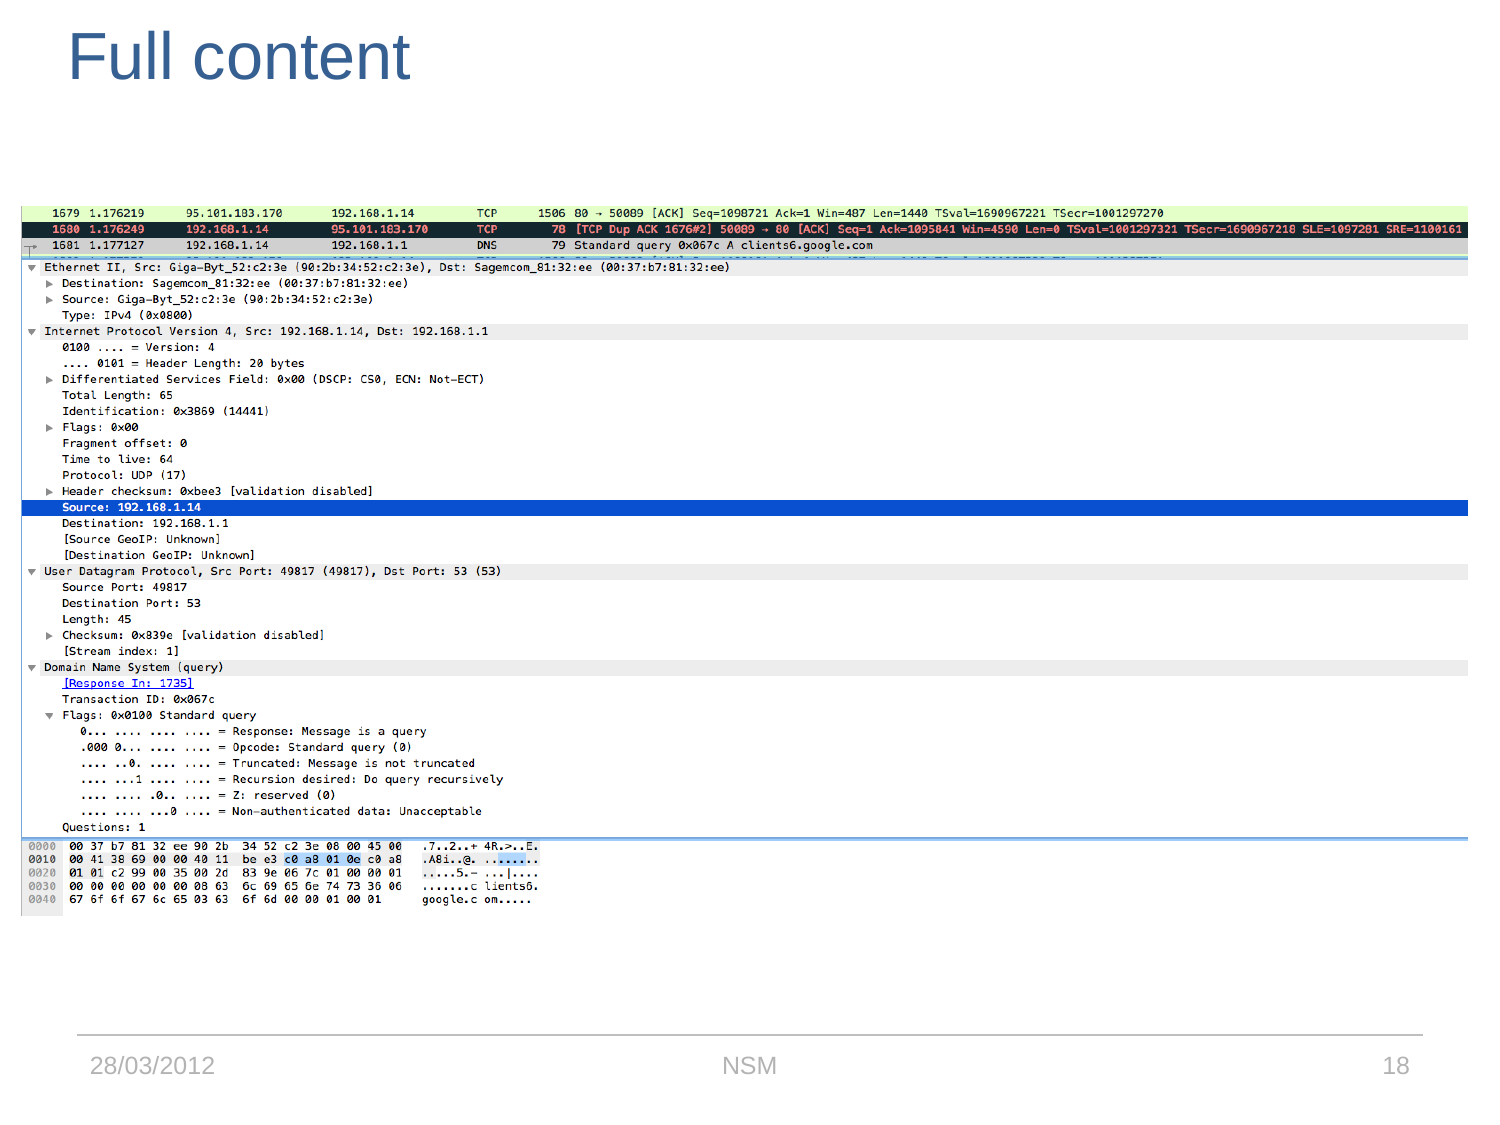

# Full content
Date
Your footer here
18